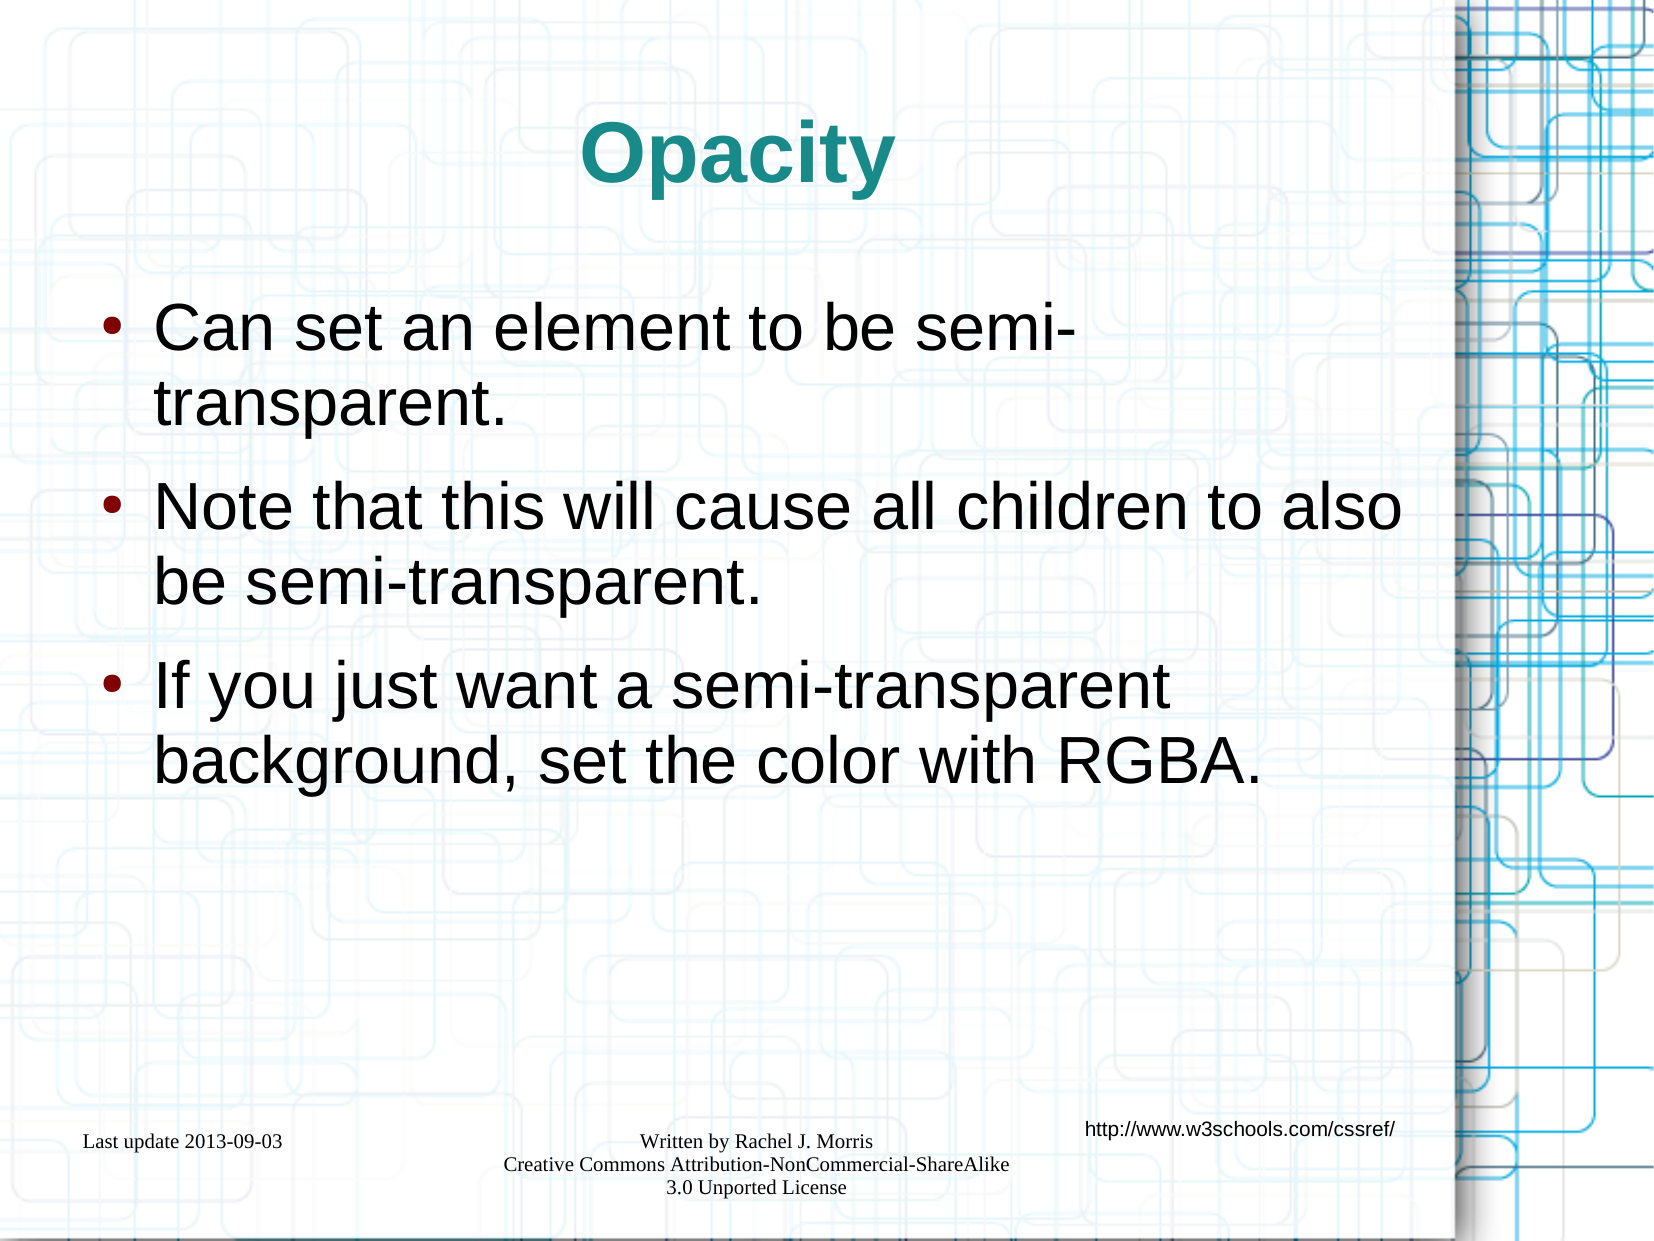

# Opacity
Can set an element to be semi-transparent.
Note that this will cause all children to also be semi-transparent.
If you just want a semi-transparent background, set the color with RGBA.
http://www.w3schools.com/cssref/